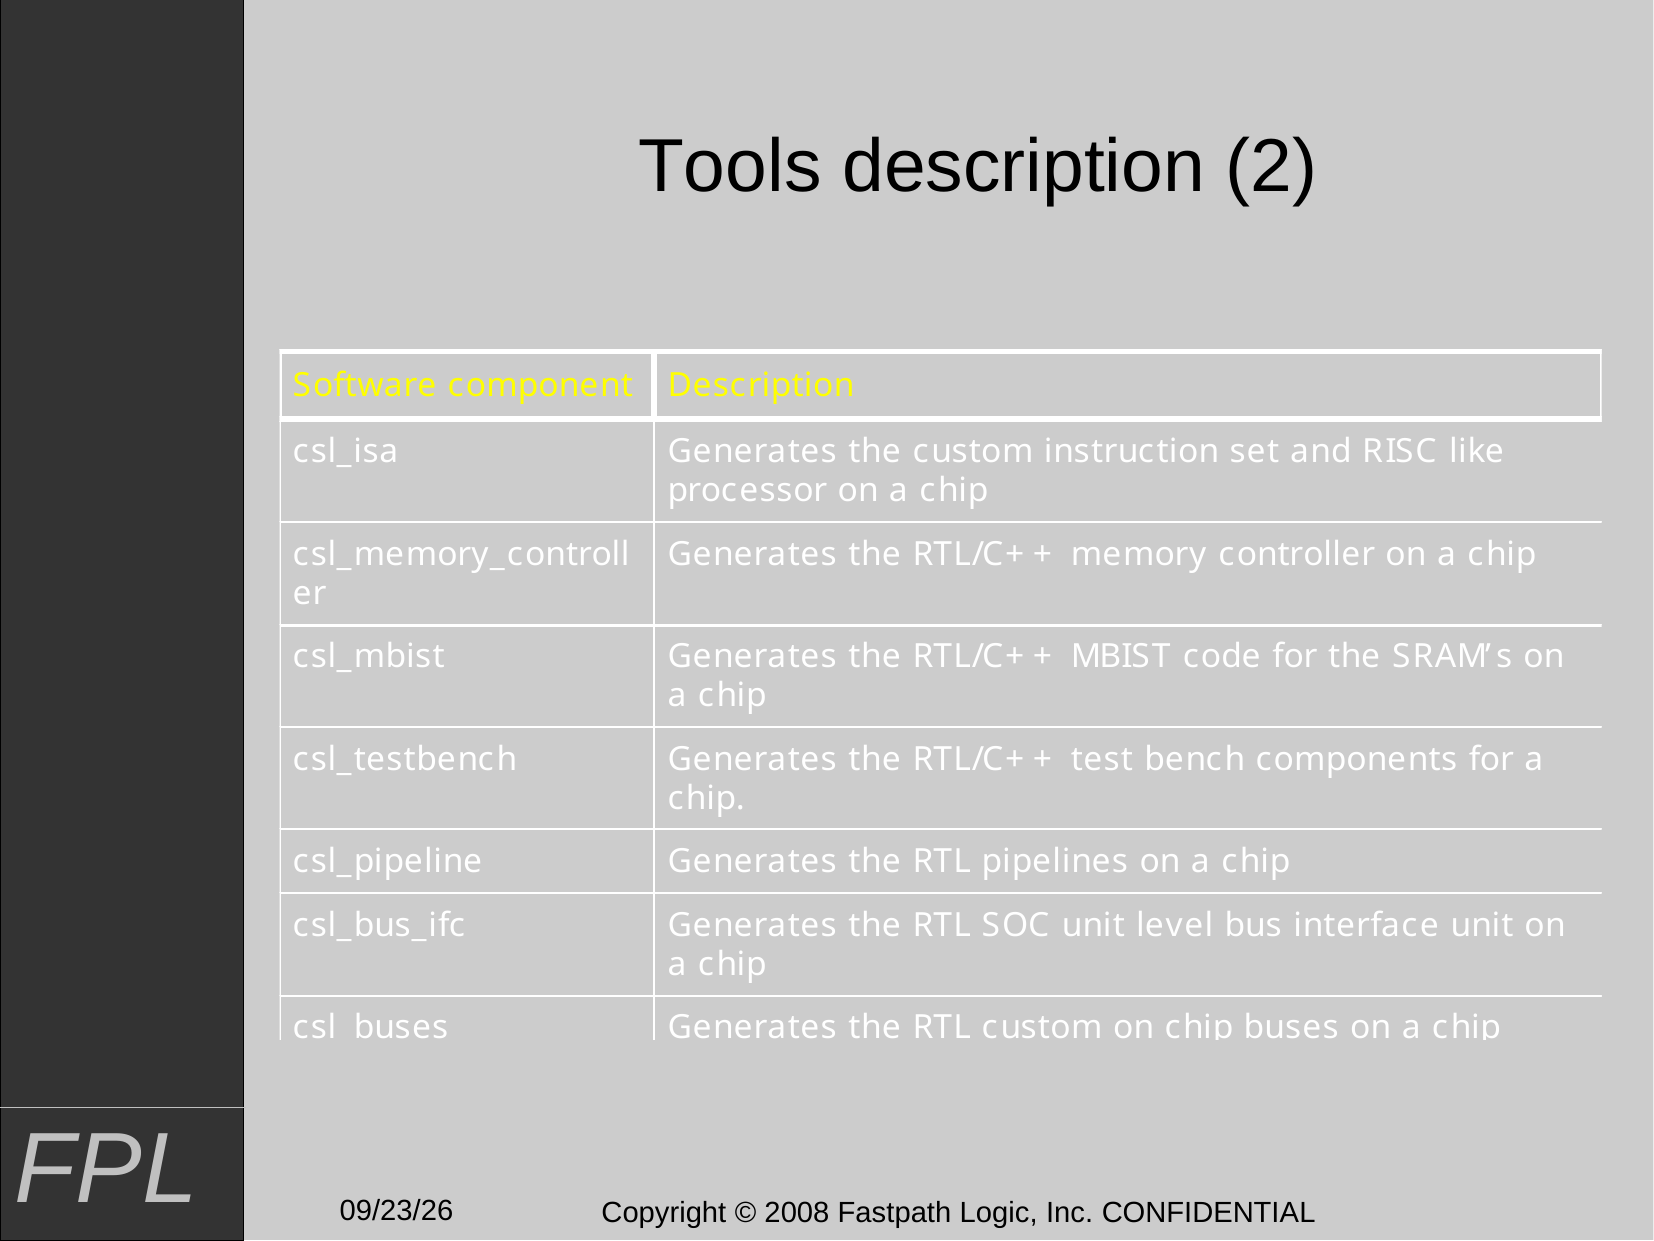

# Tools description (2)
Copyright Fastpath Logic Inc. @2007